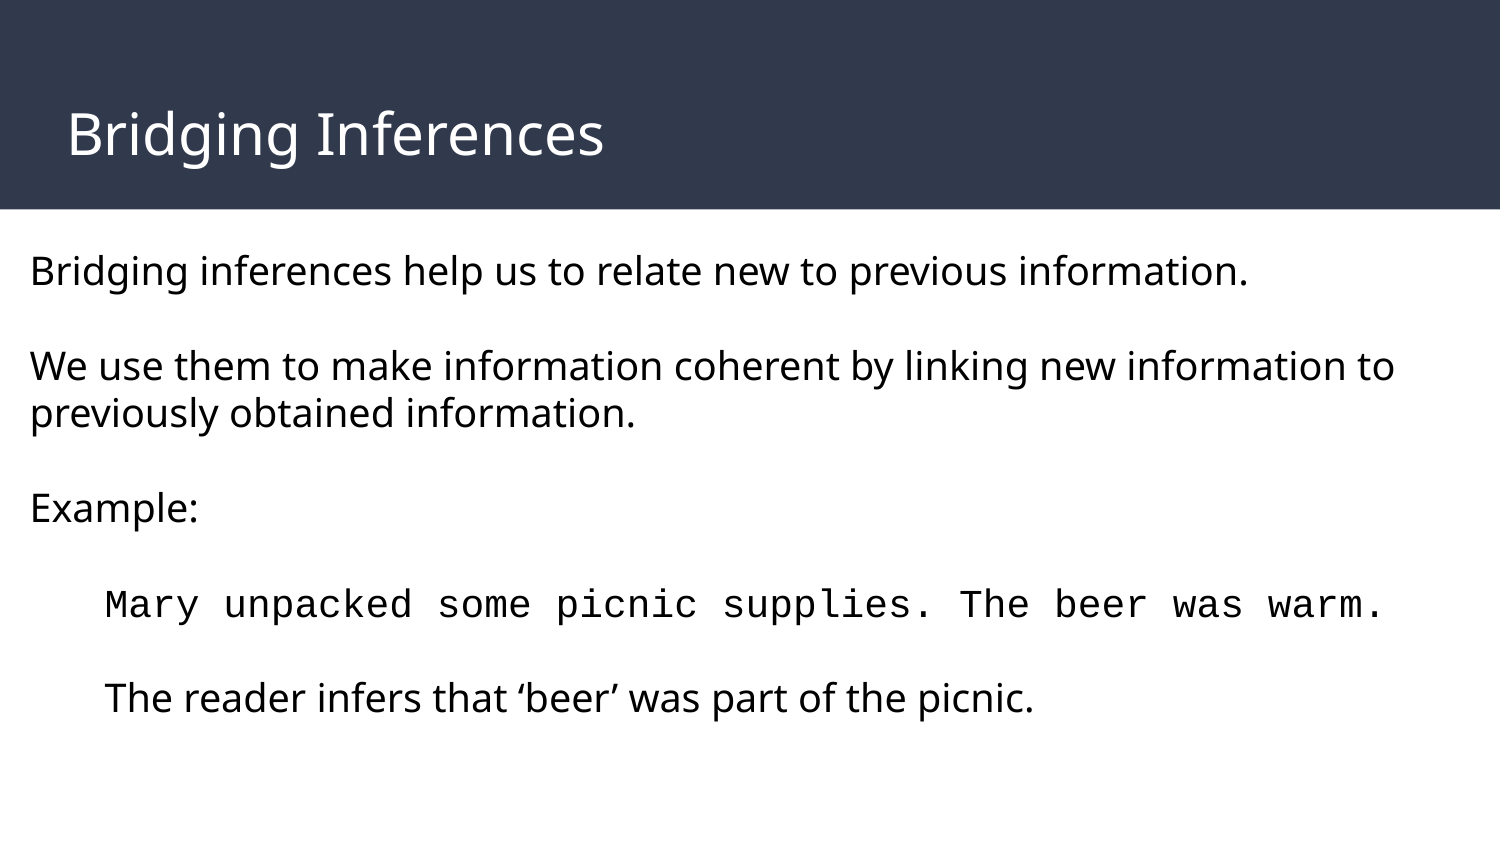

# Bridging Inferences
Bridging inferences help us to relate new to previous information.
We use them to make information coherent by linking new information to previously obtained information.
Example:
	Mary unpacked some picnic supplies. The beer was warm.
	The reader infers that ‘beer’ was part of the picnic.